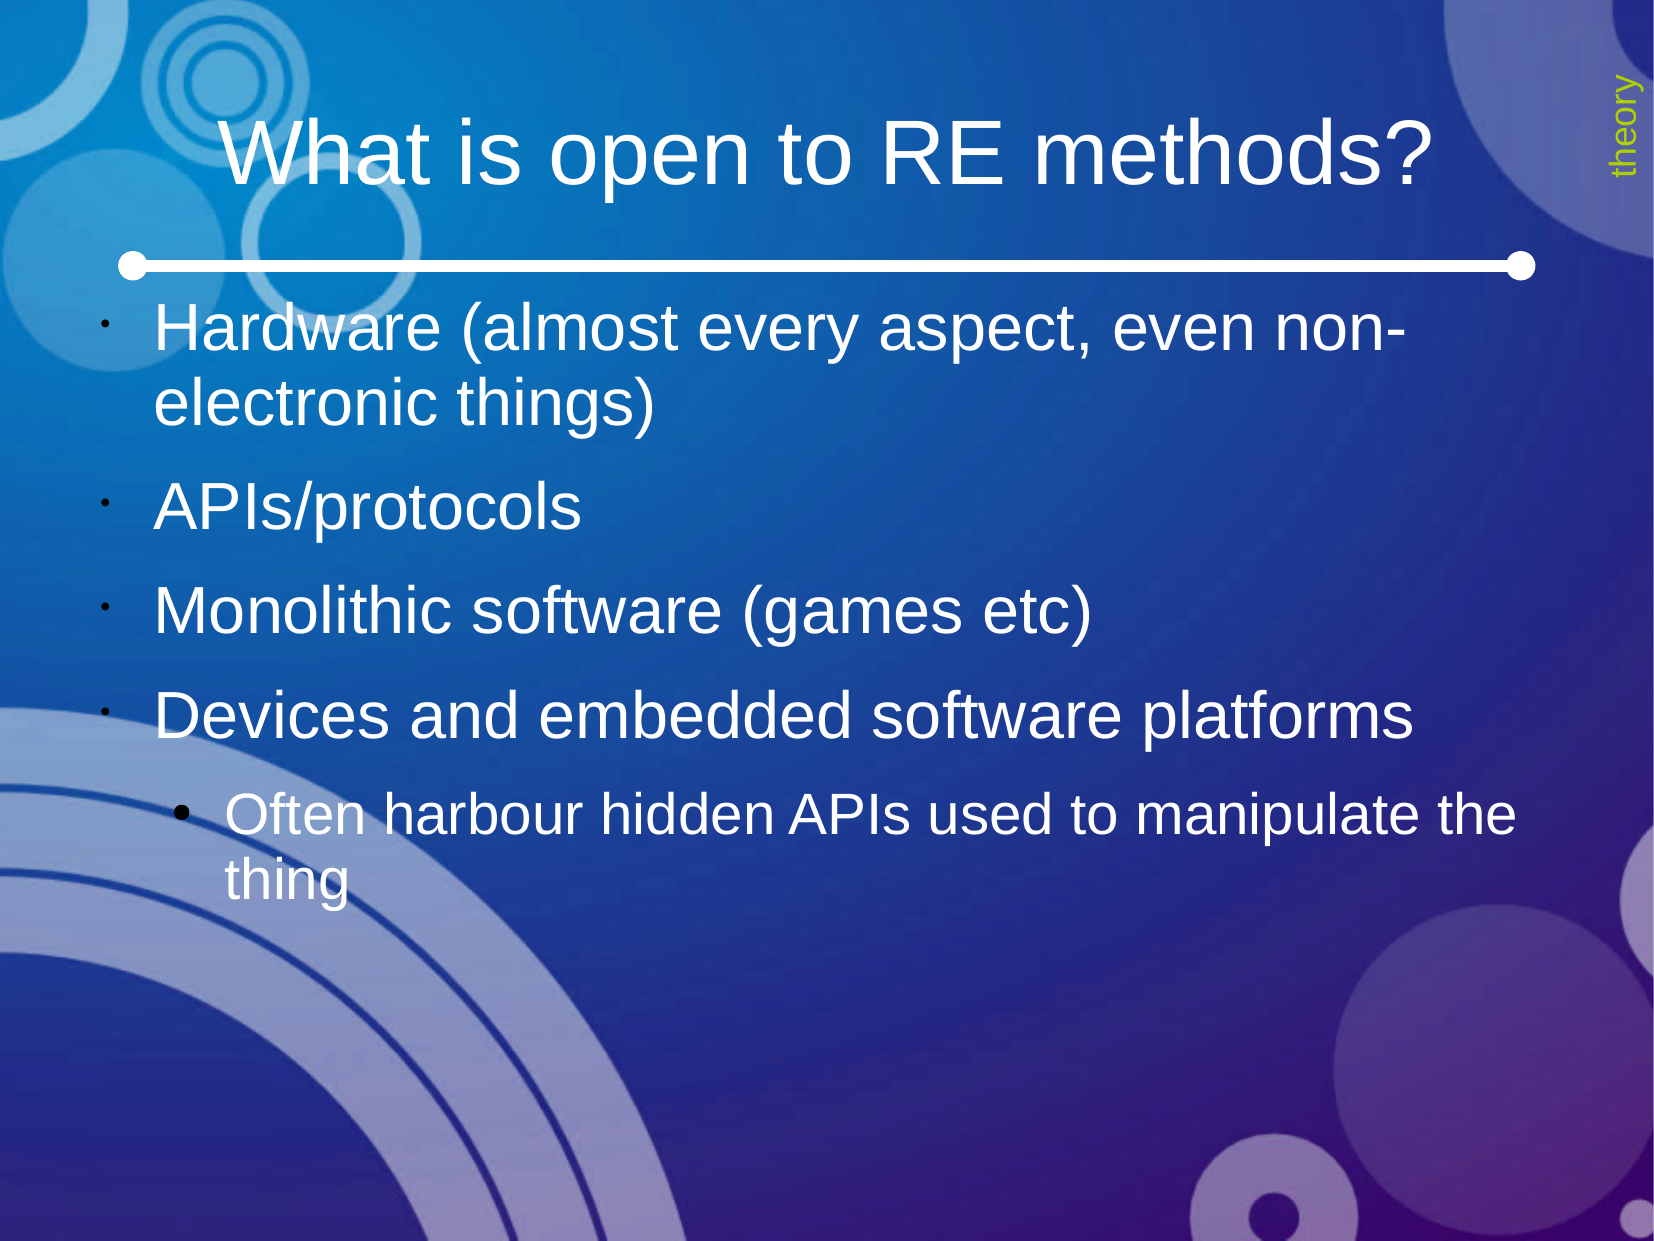

# What is open to RE methods?
Hardware (almost every aspect, even non-electronic things)
APIs/protocols
Monolithic software (games etc)
Devices and embedded software platforms
Often harbour hidden APIs used to manipulate the thing